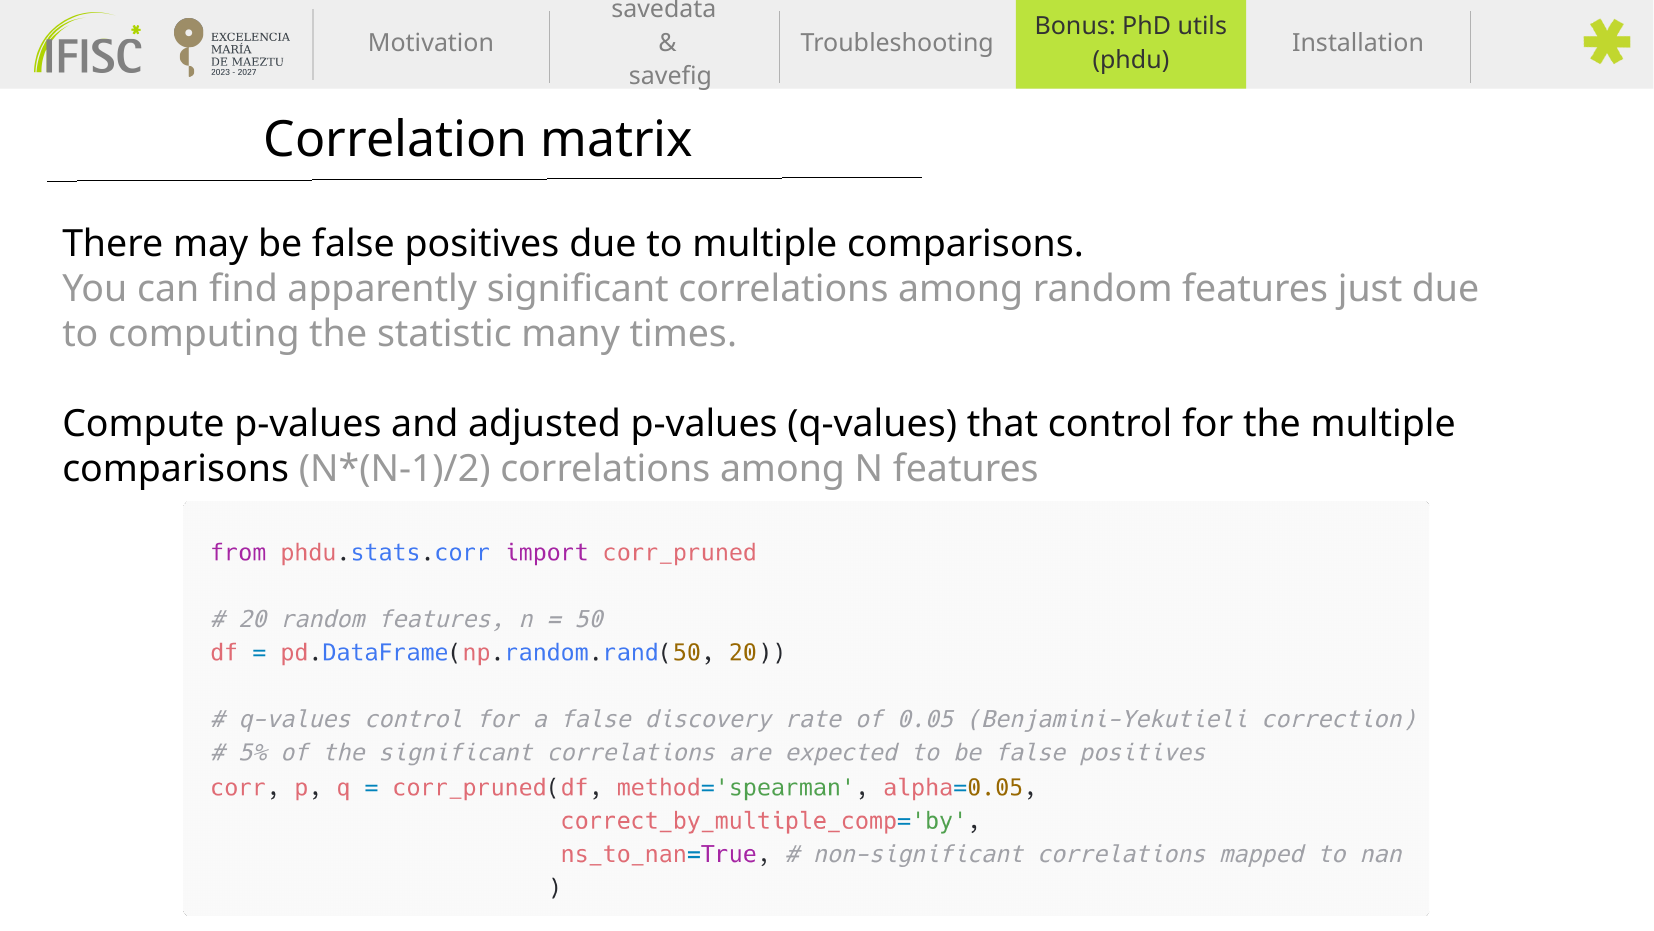

Troubleshooting
savedata
&
 savefig
Bonus: PhD utils (phdu)
Motivation
Installation
Correlation matrix
There may be false positives due to multiple comparisons.
You can find apparently significant correlations among random features just due to computing the statistic many times.
Compute p-values and adjusted p-values (q-values) that control for the multiple comparisons (N*(N-1)/2) correlations among N features